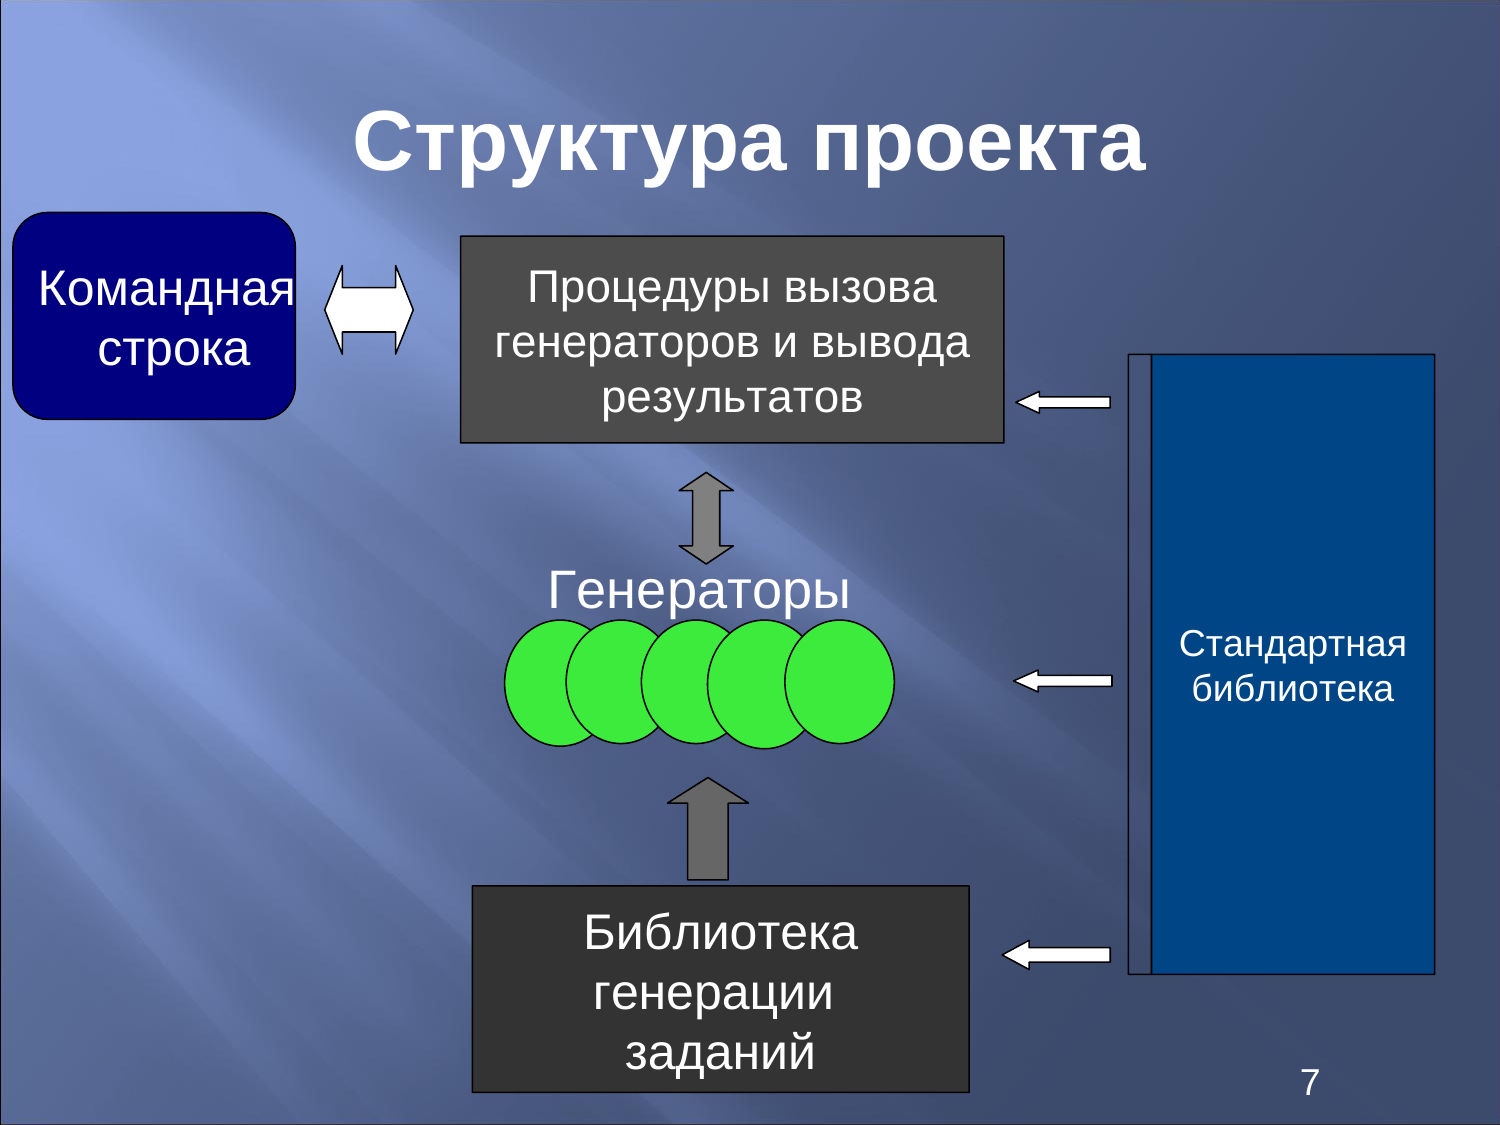

# Структура проекта
Командная
строка
Процедуры вызова
генераторов и вывода
результатов
Стандартная
библиотека
Генераторы
Библиотека
генерации
заданий
7